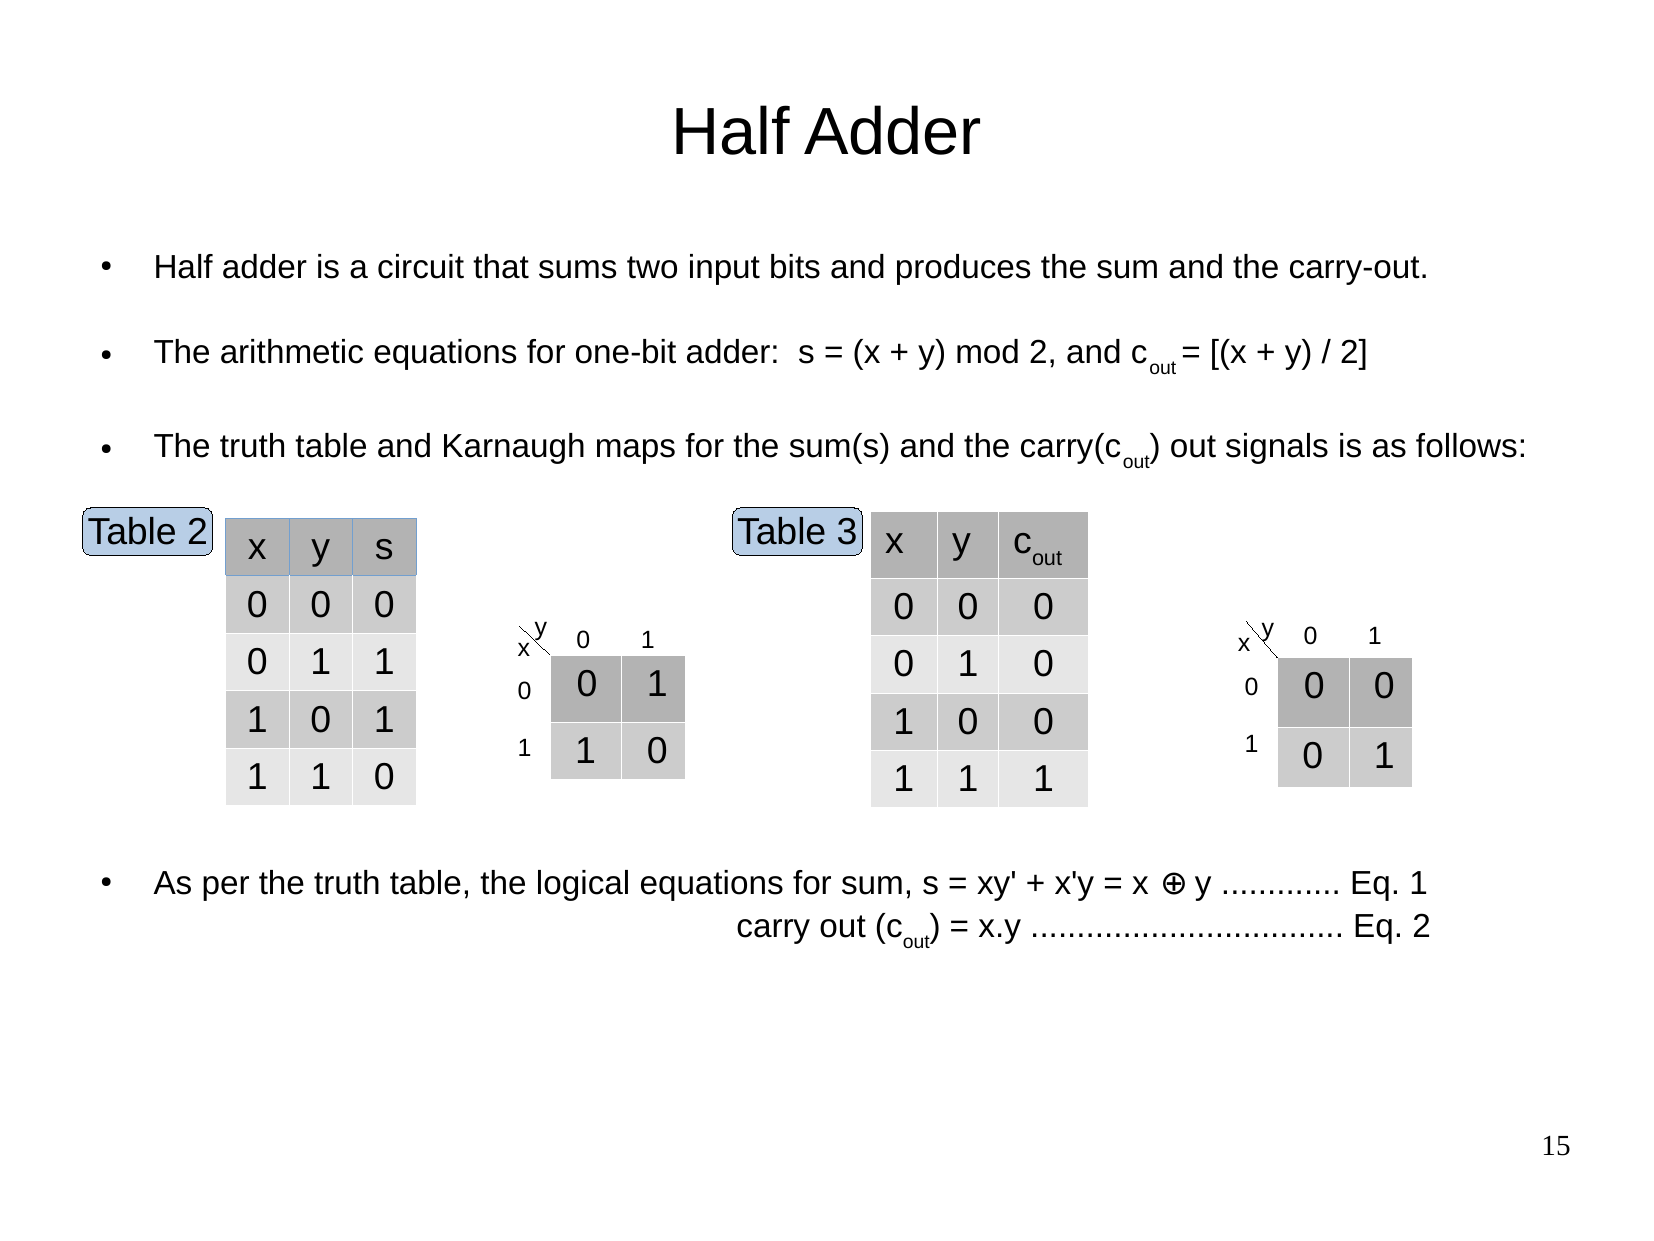

# Half Adder
Half adder is a circuit that sums two input bits and produces the sum and the carry-out.
The arithmetic equations for one-bit adder: s = (x + y) mod 2, and cout = [(x + y) / 2]
The truth table and Karnaugh maps for the sum(s) and the carry(cout) out signals is as follows:
As per the truth table, the logical equations for sum, s = xy' + x'y = x ⊕ y ............. Eq. 1
 carry out (cout) = x.y .................................. Eq. 2
Table 2
Table 3
| x | y | cout |
| --- | --- | --- |
| 0 | 0 | 0 |
| 0 | 1 | 0 |
| 1 | 0 | 0 |
| 1 | 1 | 1 |
| x | y | s |
| --- | --- | --- |
| 0 | 0 | 0 |
| 0 | 1 | 1 |
| 1 | 0 | 1 |
| 1 | 1 | 0 |
y
y
0
1
0
1
x
x
| 0 | 1 |
| --- | --- |
| 1 | 0 |
| 0 | 0 |
| --- | --- |
| 0 | 1 |
0
0
1
1
15